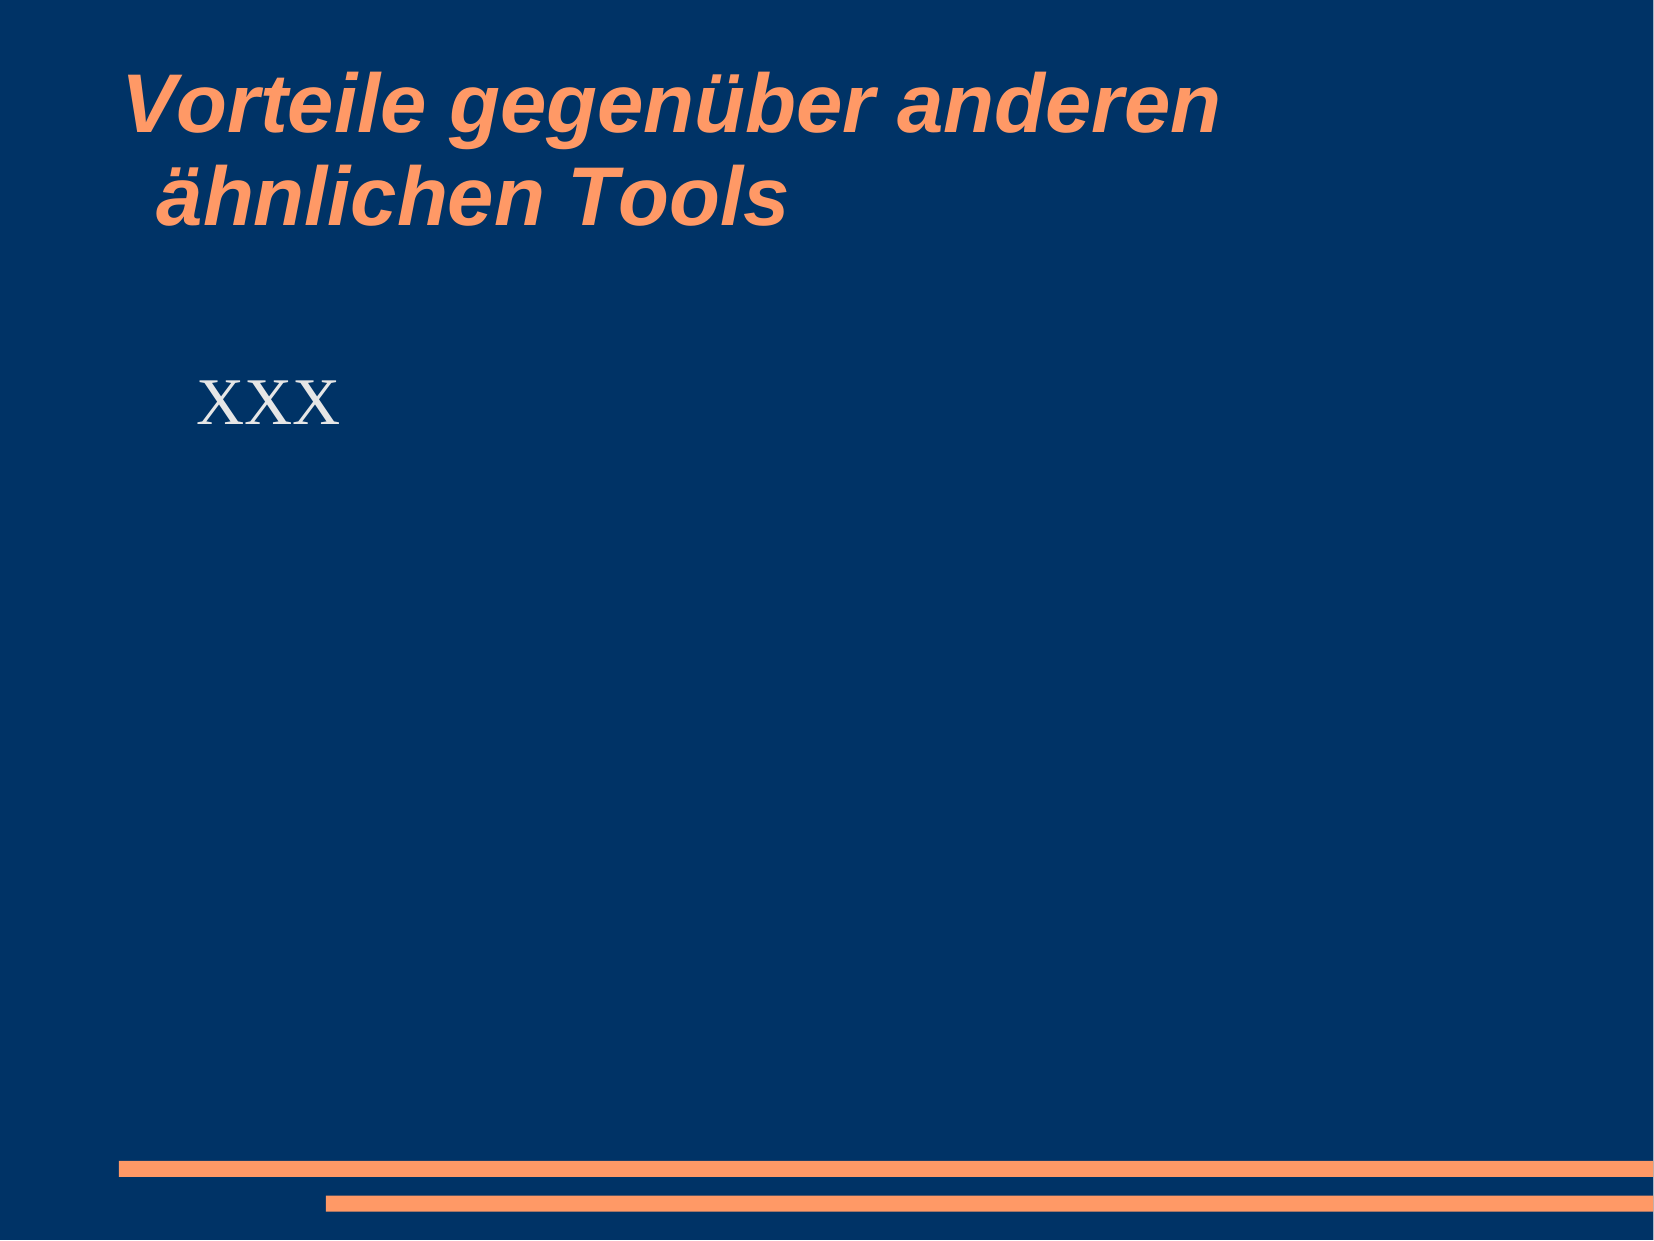

# Vorteile gegenüber anderen ähnlichen Tools
XXX